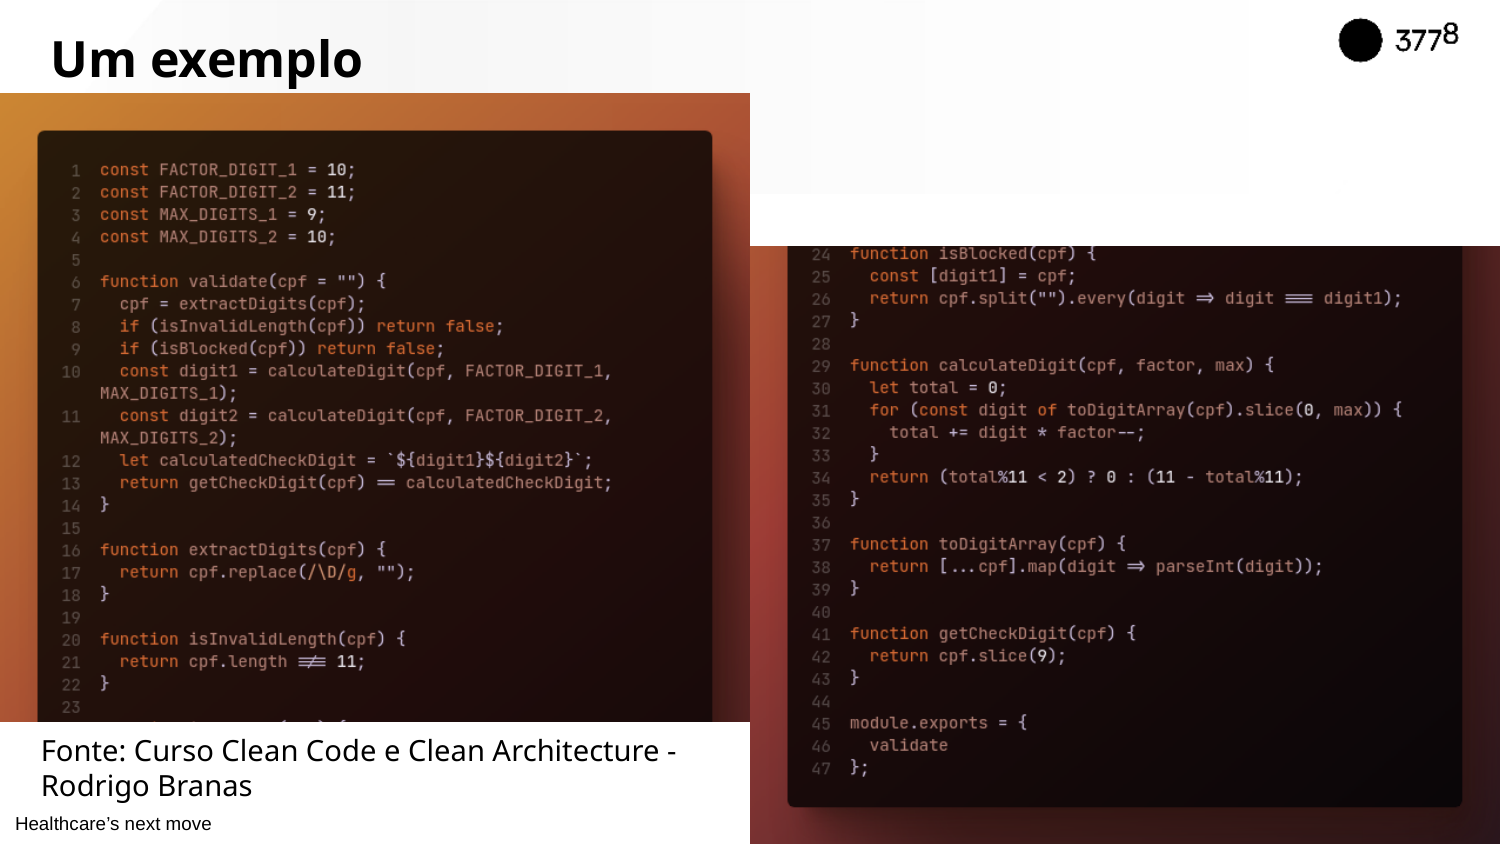

# Um exemplo
Fonte: Curso Clean Code e Clean Architecture - Rodrigo Branas